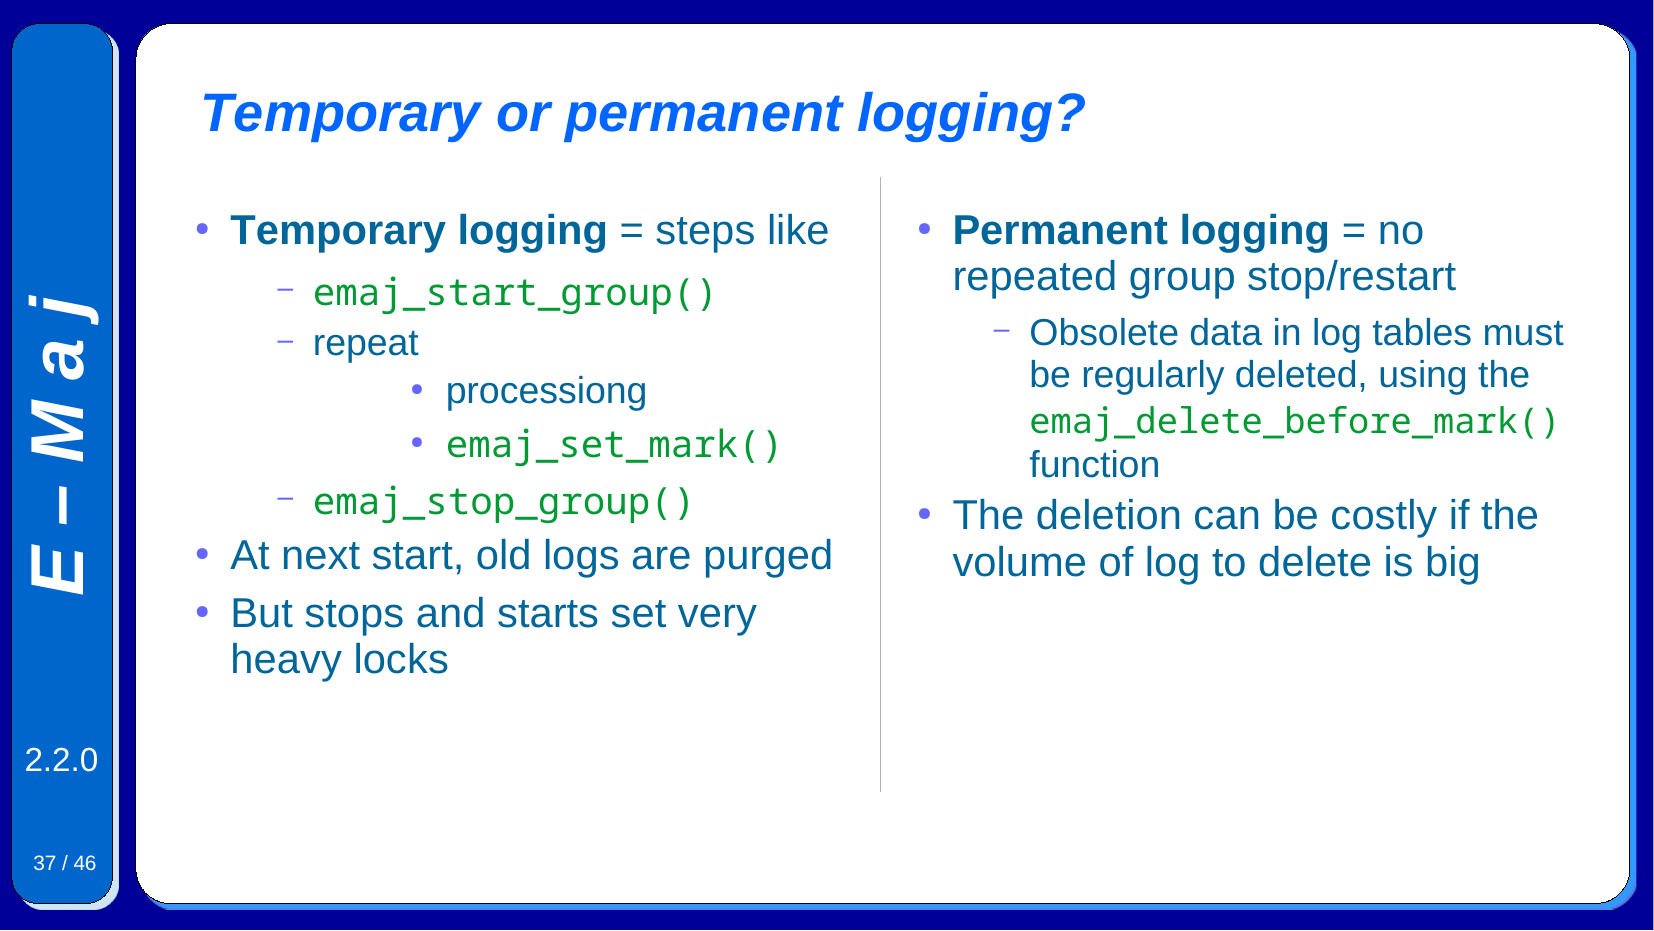

# Temporary or permanent logging?
Temporary logging = steps like
emaj_start_group()
repeat
processiong
emaj_set_mark()
emaj_stop_group()
At next start, old logs are purged
But stops and starts set very heavy locks
Permanent logging = no repeated group stop/restart
Obsolete data in log tables must be regularly deleted, using the emaj_delete_before_mark() function
The deletion can be costly if the volume of log to delete is big